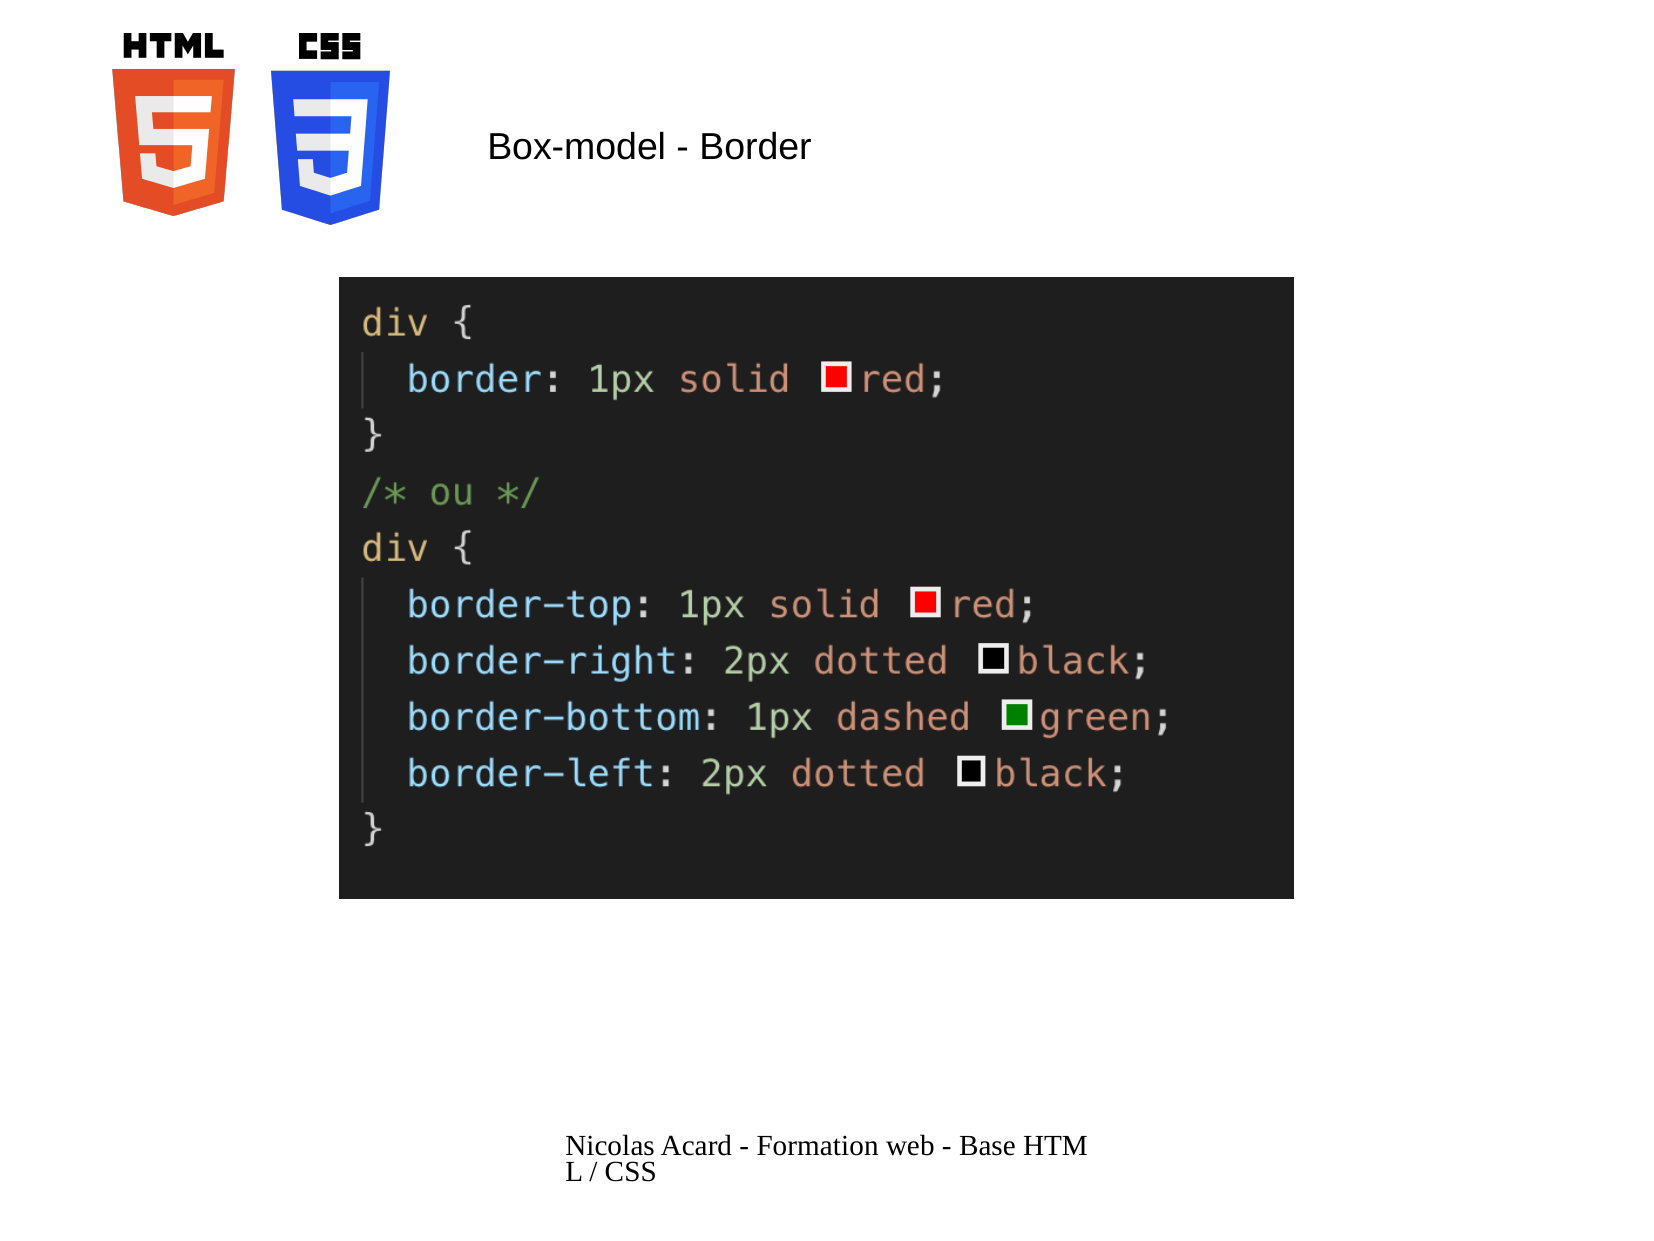

Box-model - Border
Nicolas Acard - Formation web - Base HTML / CSS